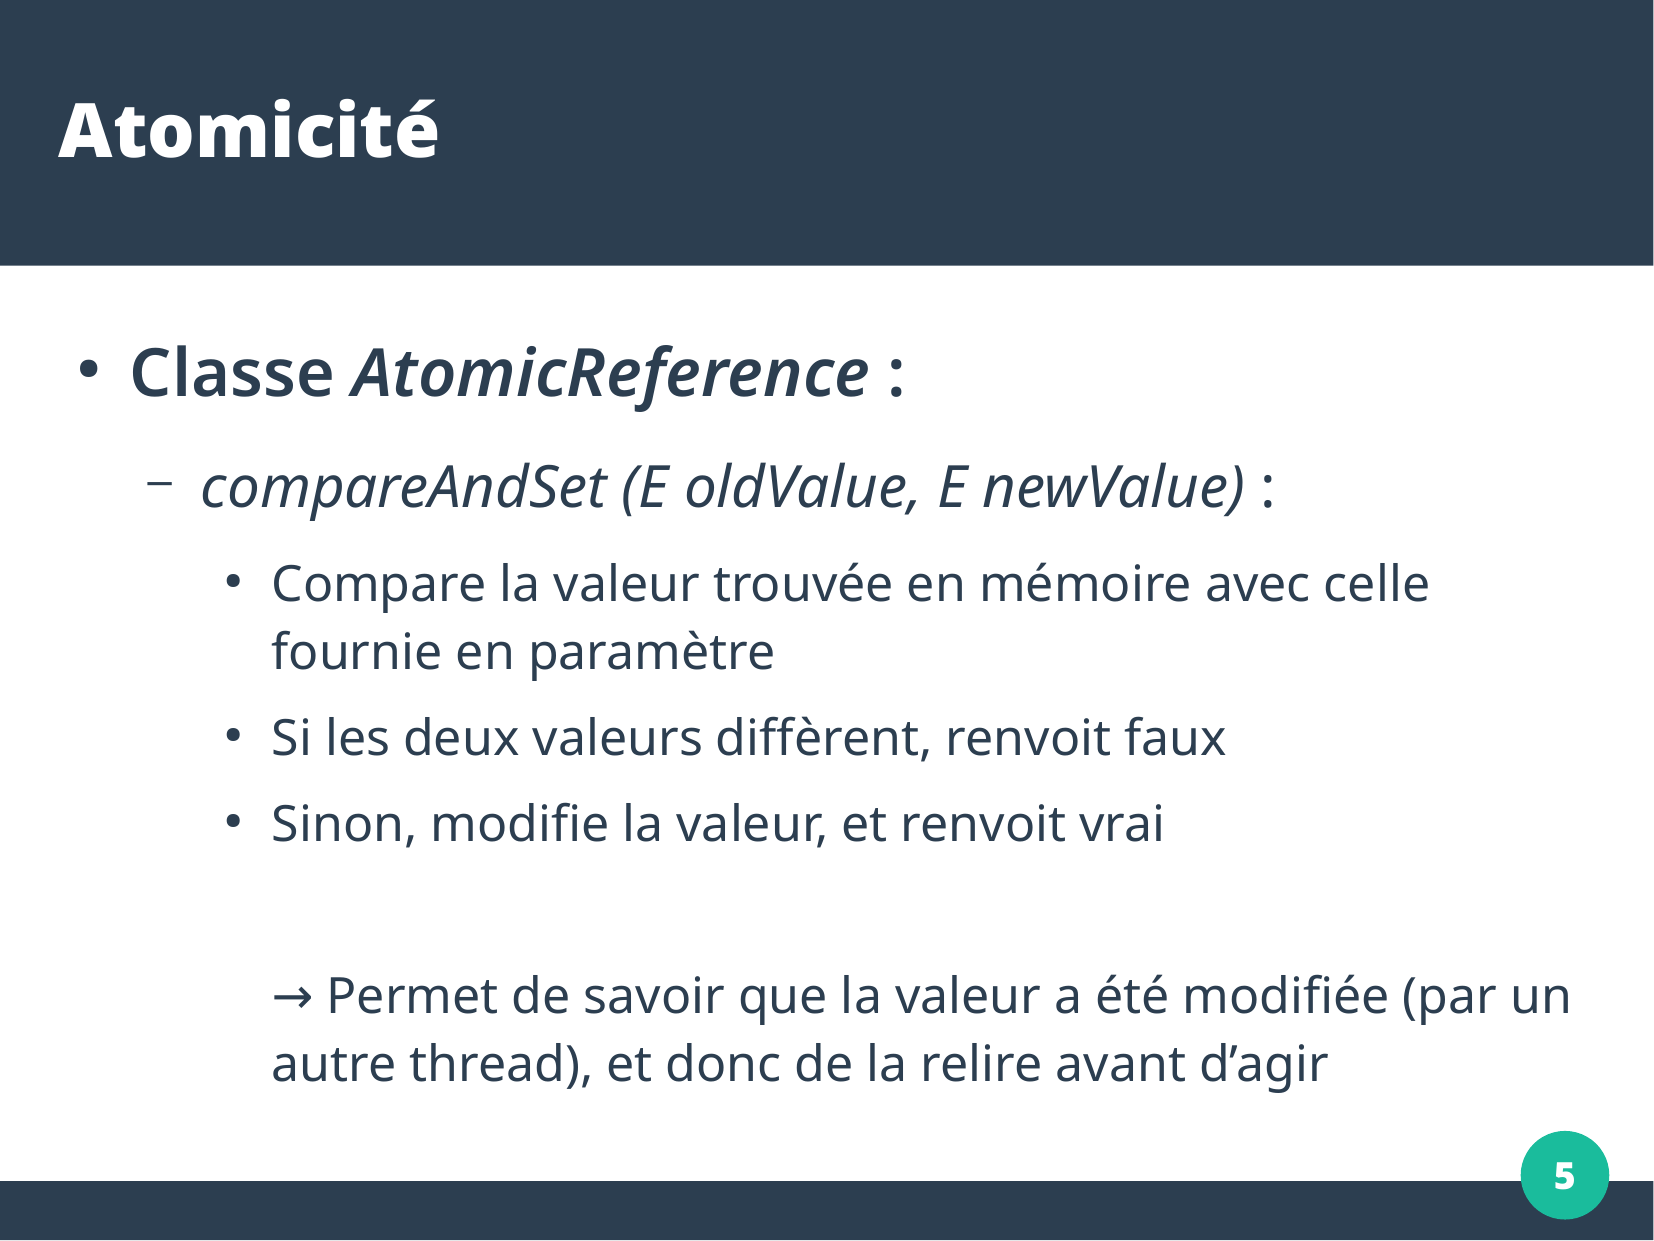

# Atomicité
Classe AtomicReference :
compareAndSet (E oldValue, E newValue) :
Compare la valeur trouvée en mémoire avec celle fournie en paramètre
Si les deux valeurs diffèrent, renvoit faux
Sinon, modifie la valeur, et renvoit vrai
→ Permet de savoir que la valeur a été modifiée (par un autre thread), et donc de la relire avant d’agir
5